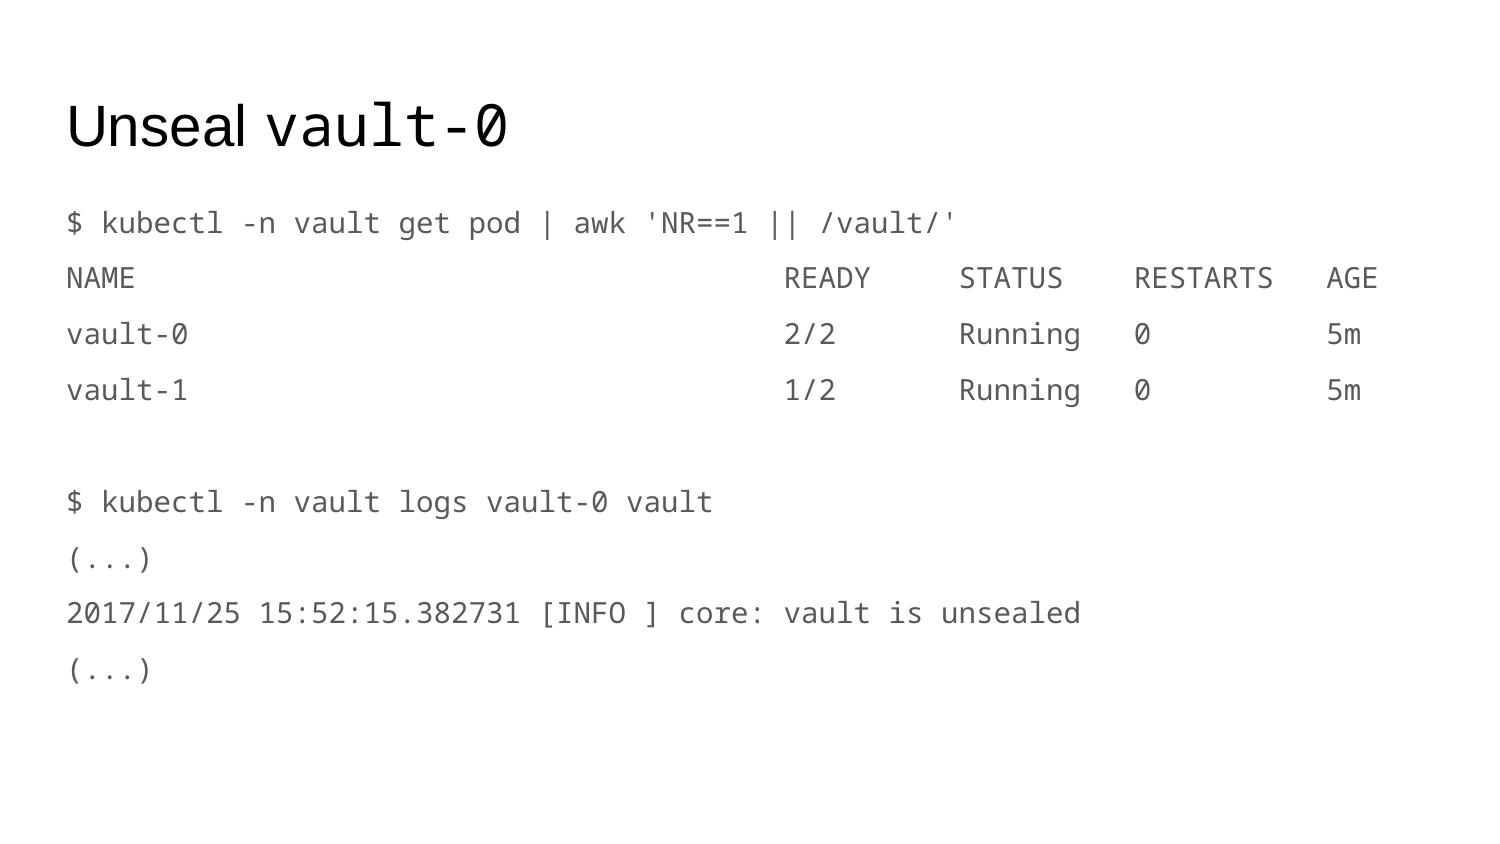

# Unseal vault-0
$ kubectl -n vault get pod | awk 'NR==1 || /vault/'
NAME READY STATUS RESTARTS AGE
vault-0 2/2 Running 0 5m
vault-1 1/2 Running 0 5m
$ kubectl -n vault logs vault-0 vault
(...)
2017/11/25 15:52:15.382731 [INFO ] core: vault is unsealed
(...)